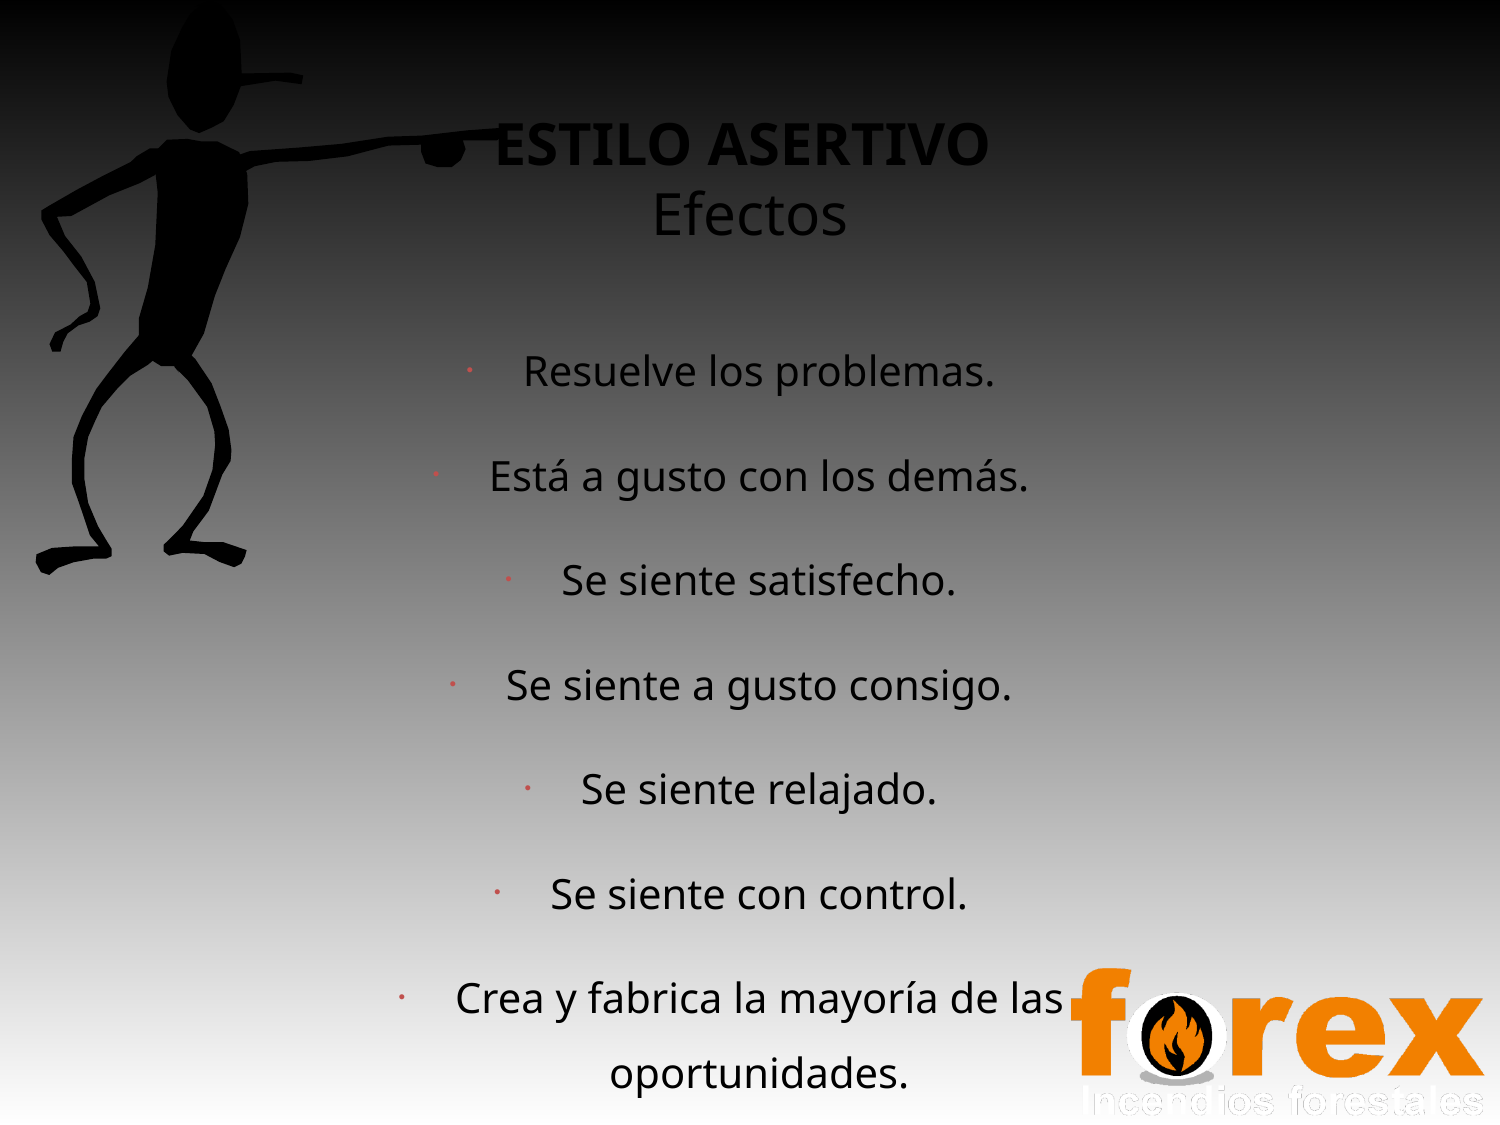

# ESTILO ASERTIVO Efectos
Resuelve los problemas.
Está a gusto con los demás.
Se siente satisfecho.
Se siente a gusto consigo.
Se siente relajado.
Se siente con control.
Crea y fabrica la mayoría de las oportunidades.
Se gusta y gusta a los demás.
Es bueno para todos.